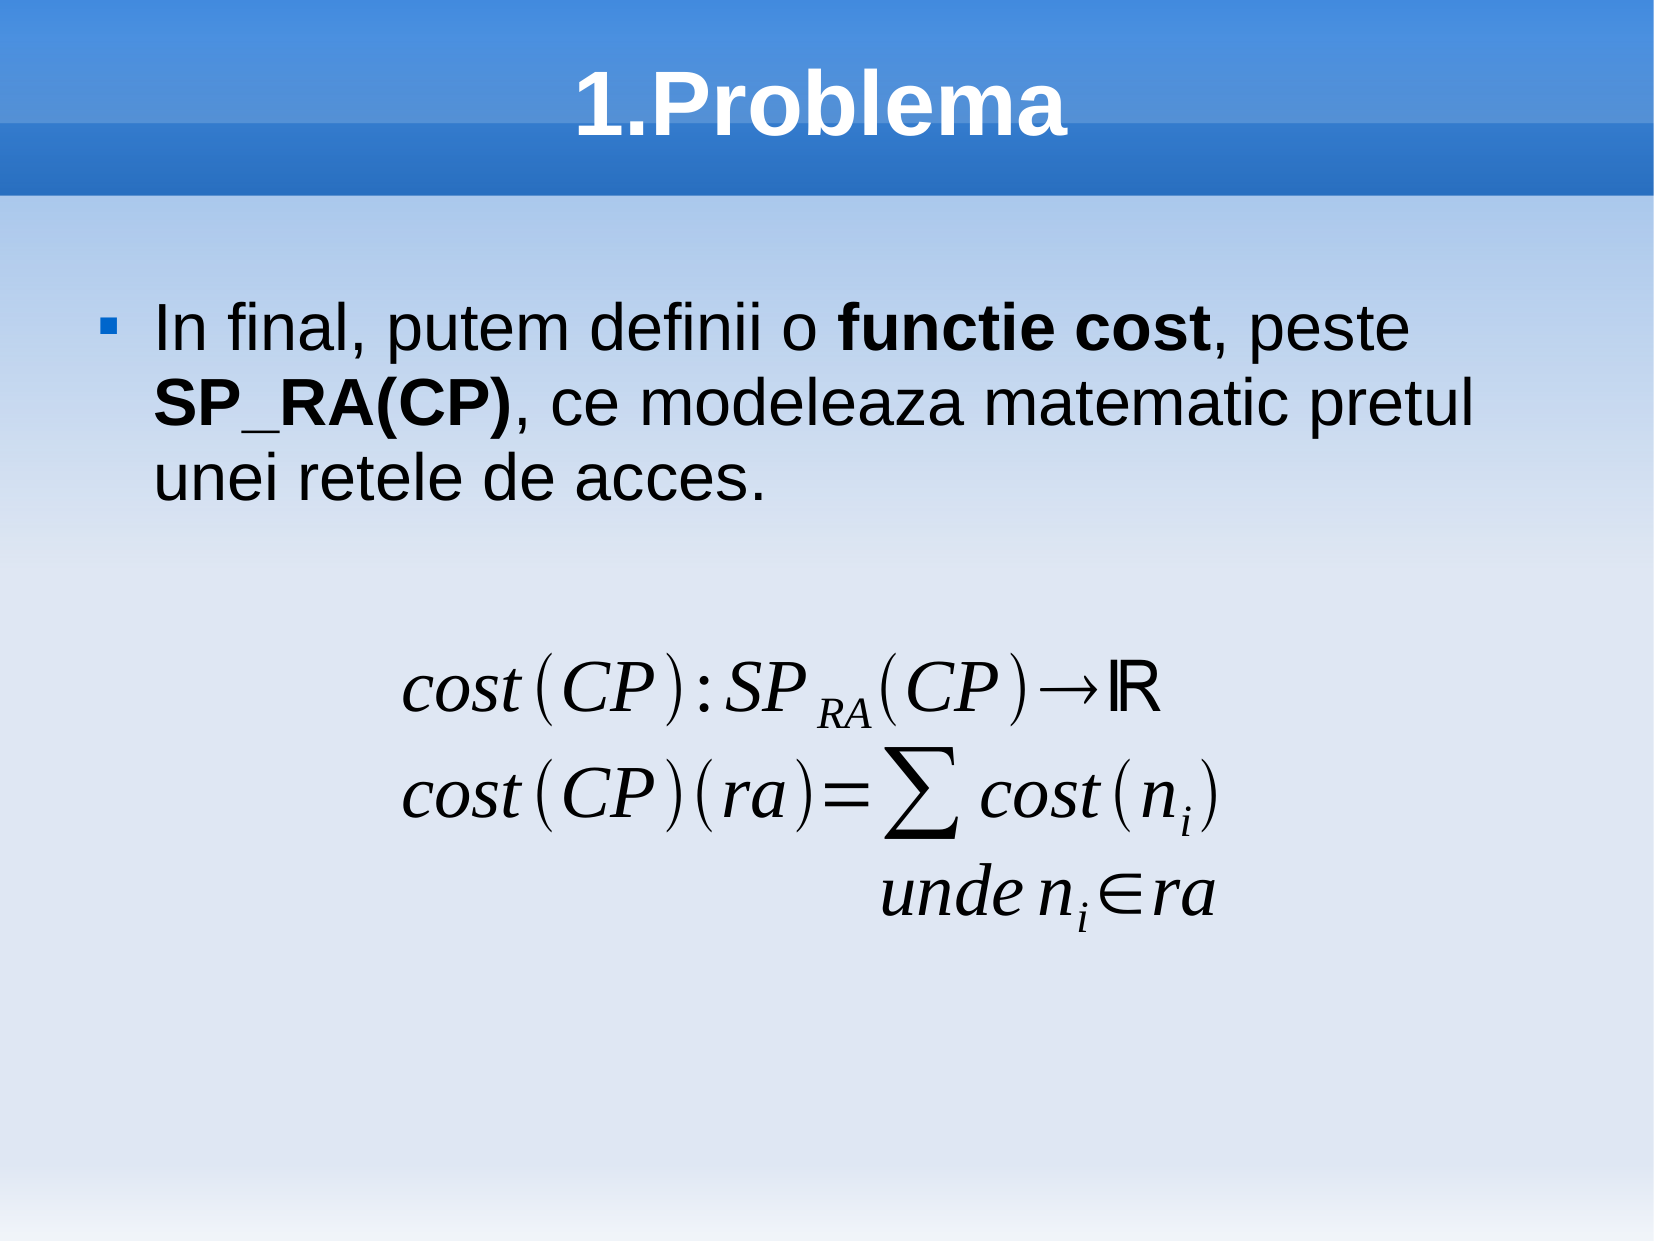

# 1.Problema
In final, putem definii o functie cost, peste SP_RA(CP), ce modeleaza matematic pretul unei retele de acces.